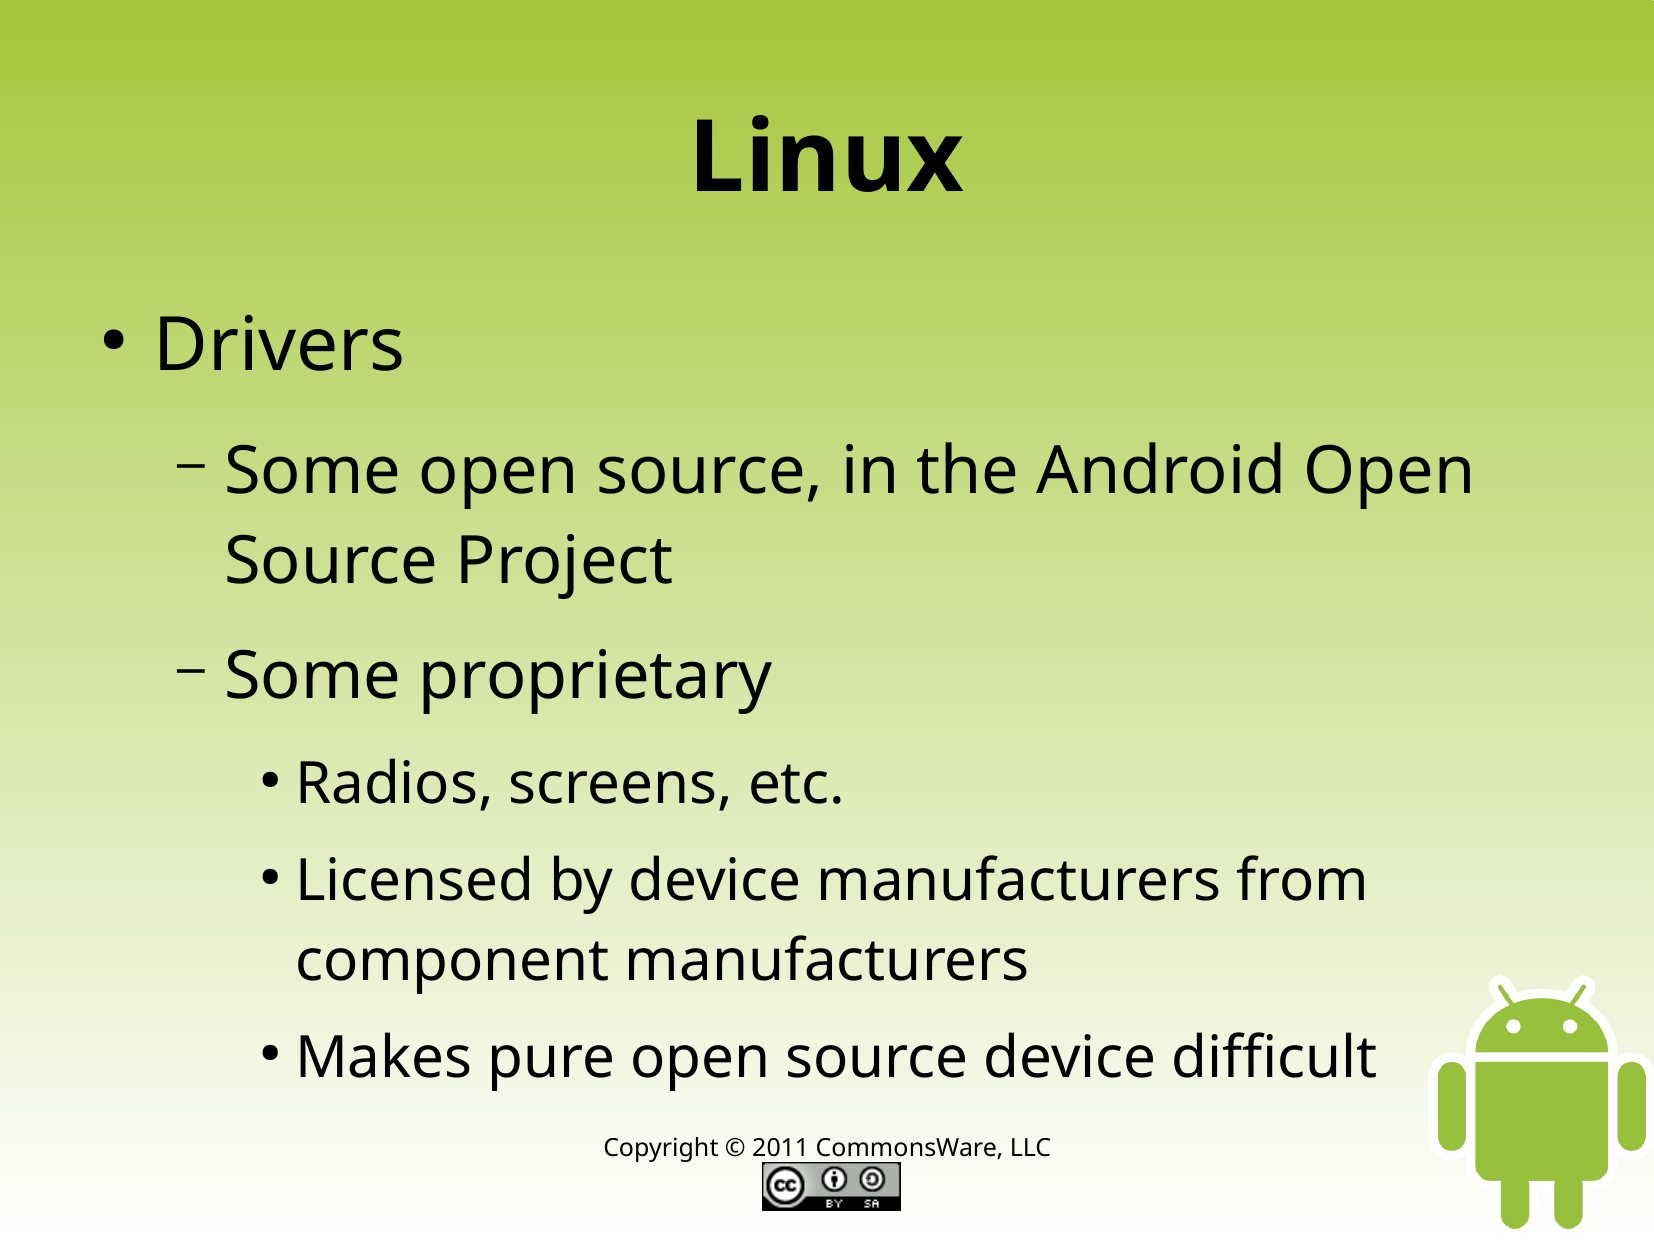

# Linux
Drivers
Some open source, in the Android Open Source Project
Some proprietary
Radios, screens, etc.
Licensed by device manufacturers from
component manufacturers
Makes pure open source device difficult